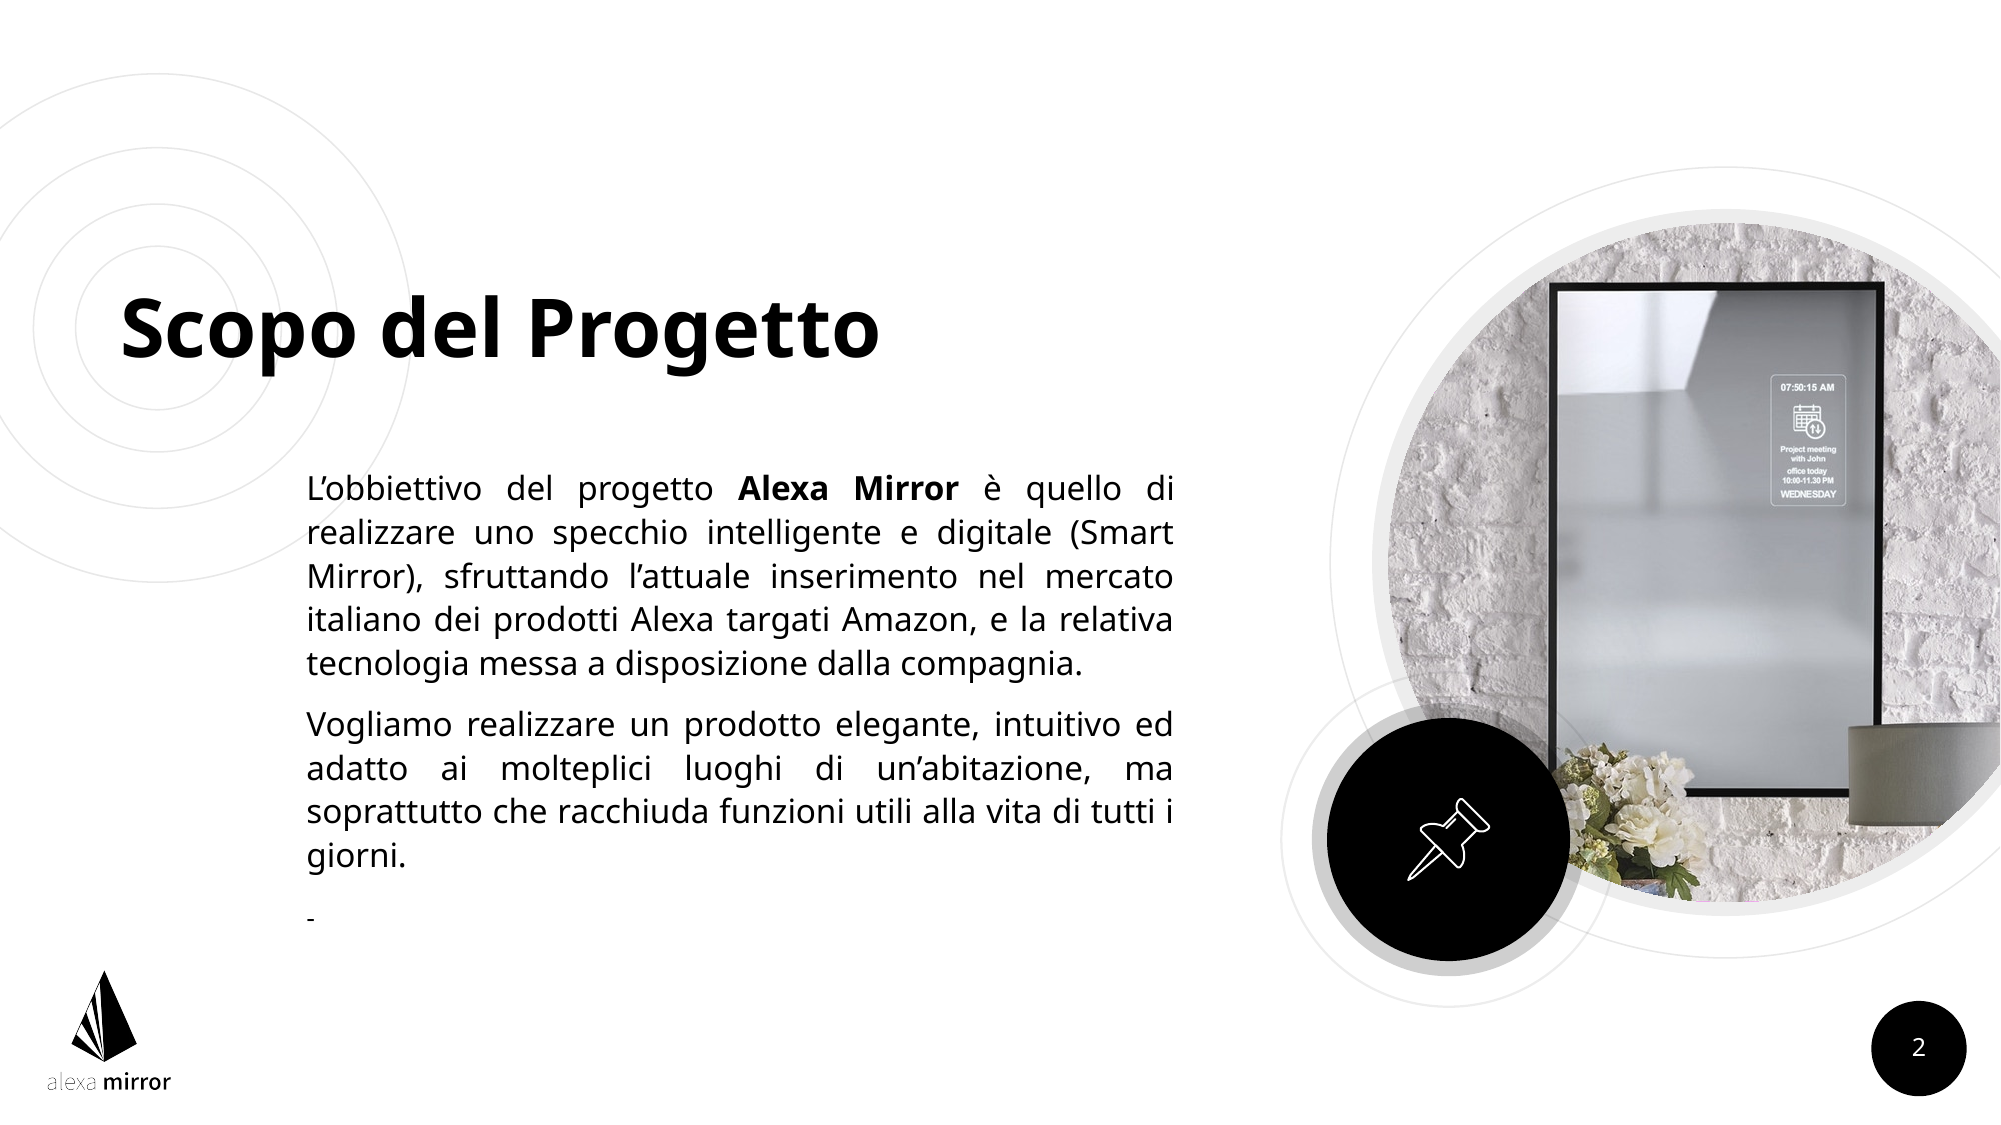

# Scopo del Progetto
L’obbiettivo del progetto Alexa Mirror è quello di realizzare uno specchio intelligente e digitale (Smart Mirror), sfruttando l’attuale inserimento nel mercato italiano dei prodotti Alexa targati Amazon, e la relativa tecnologia messa a disposizione dalla compagnia.
Vogliamo realizzare un prodotto elegante, intuitivo ed adatto ai molteplici luoghi di un’abitazione, ma soprattutto che racchiuda funzioni utili alla vita di tutti i giorni.